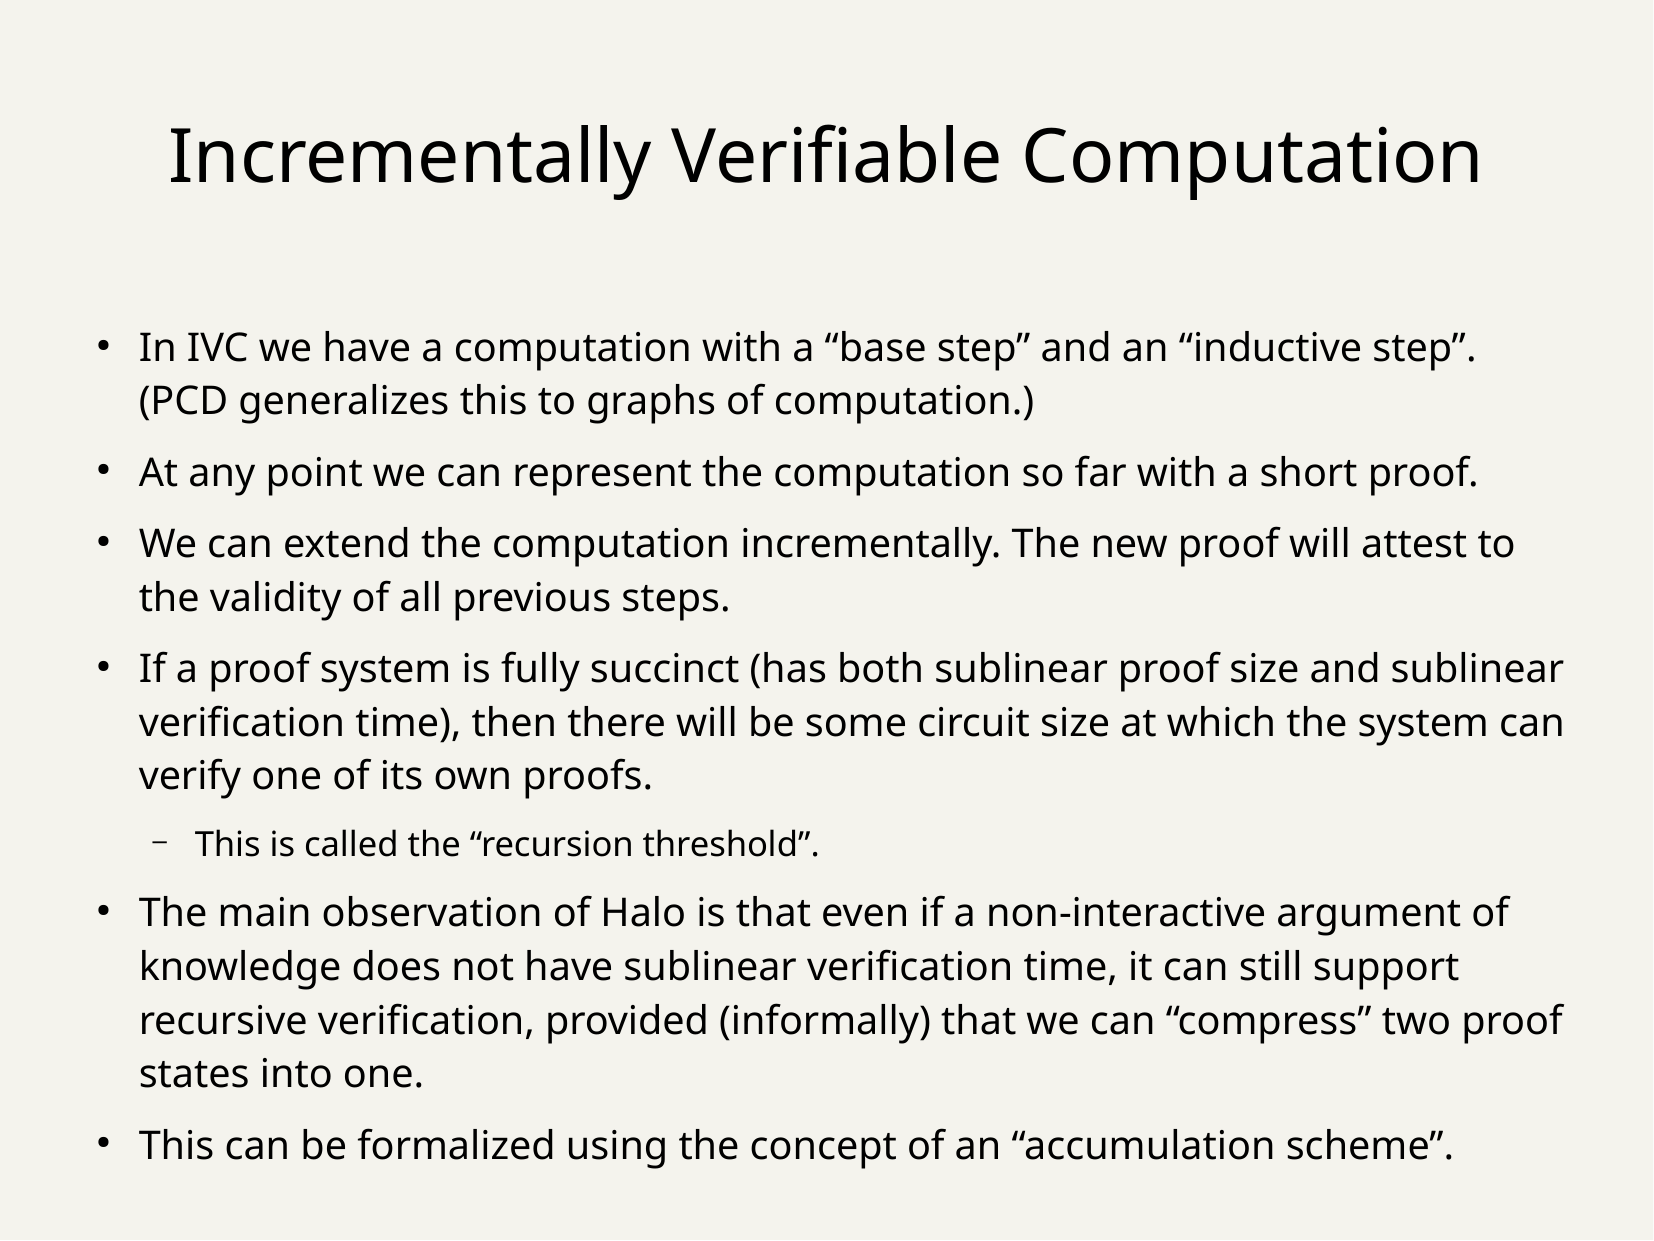

# Incrementally Verifiable Computation
In IVC we have a computation with a “base step” and an “inductive step”. (PCD generalizes this to graphs of computation.)
At any point we can represent the computation so far with a short proof.
We can extend the computation incrementally. The new proof will attest to the validity of all previous steps.
If a proof system is fully succinct (has both sublinear proof size and sublinear verification time), then there will be some circuit size at which the system can verify one of its own proofs.
This is called the “recursion threshold”.
The main observation of Halo is that even if a non-interactive argument of knowledge does not have sublinear verification time, it can still support recursive verification, provided (informally) that we can “compress” two proof states into one.
This can be formalized using the concept of an “accumulation scheme”.